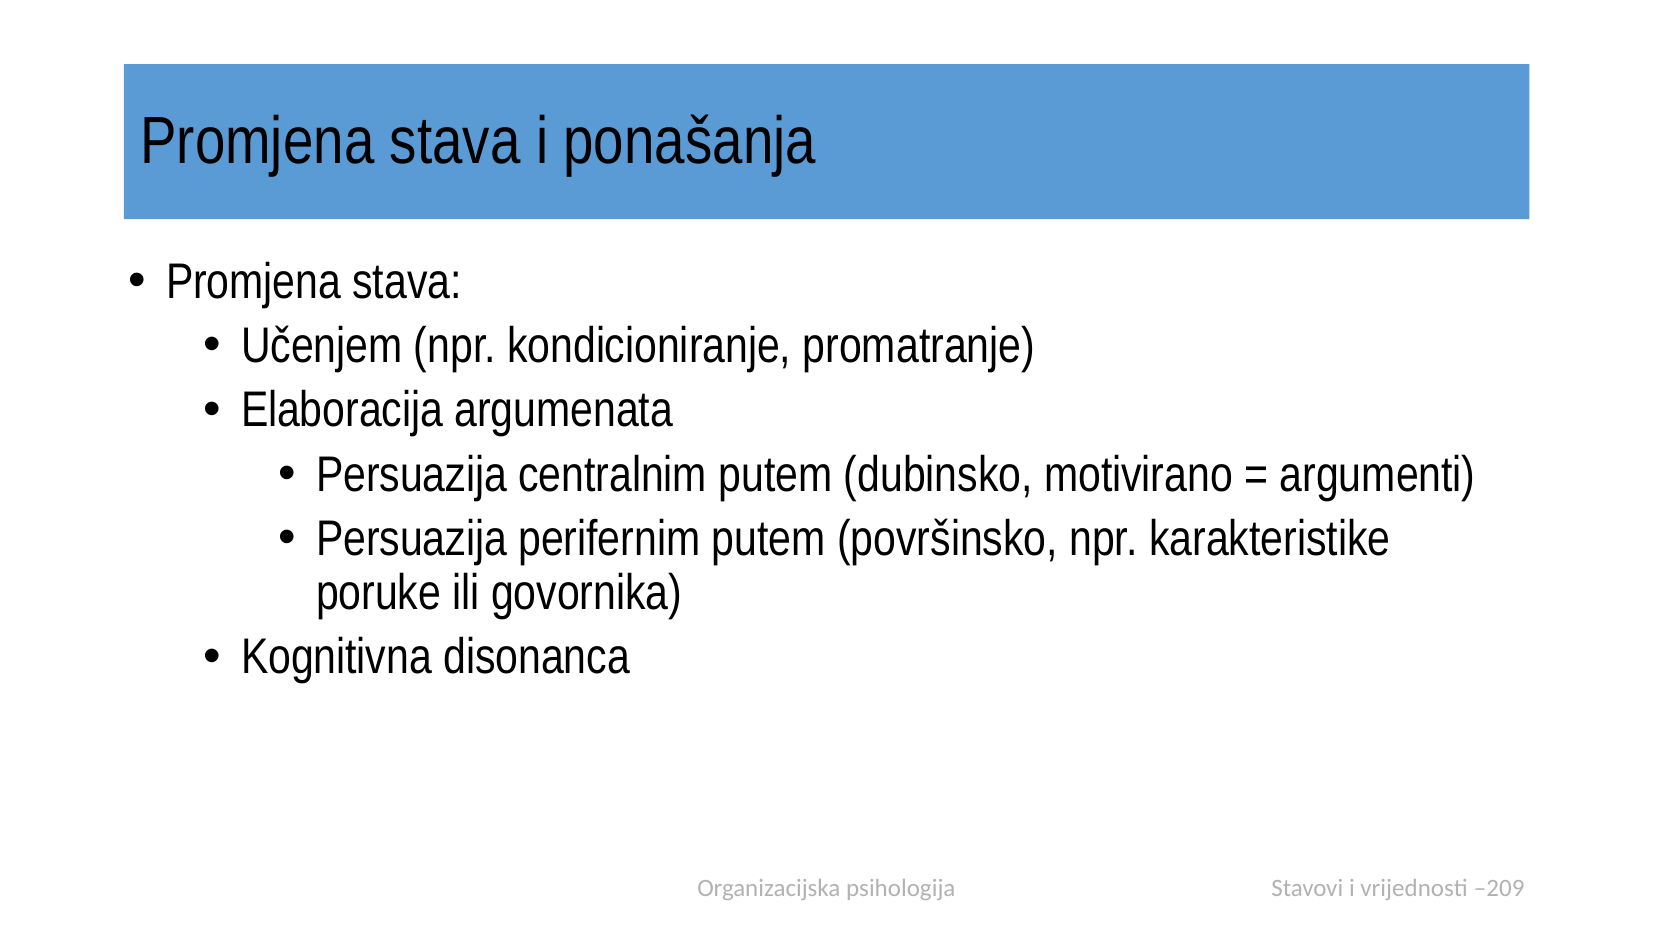

# Promjena stava i ponašanja
Promjena stava:
Učenjem (npr. kondicioniranje, promatranje)
Elaboracija argumenata
Persuazija centralnim putem (dubinsko, motivirano = argumenti)
Persuazija perifernim putem (površinsko, npr. karakteristike poruke ili govornika)
Kognitivna disonanca
Organizacijska psihologija
Stavovi i vrijednosti –